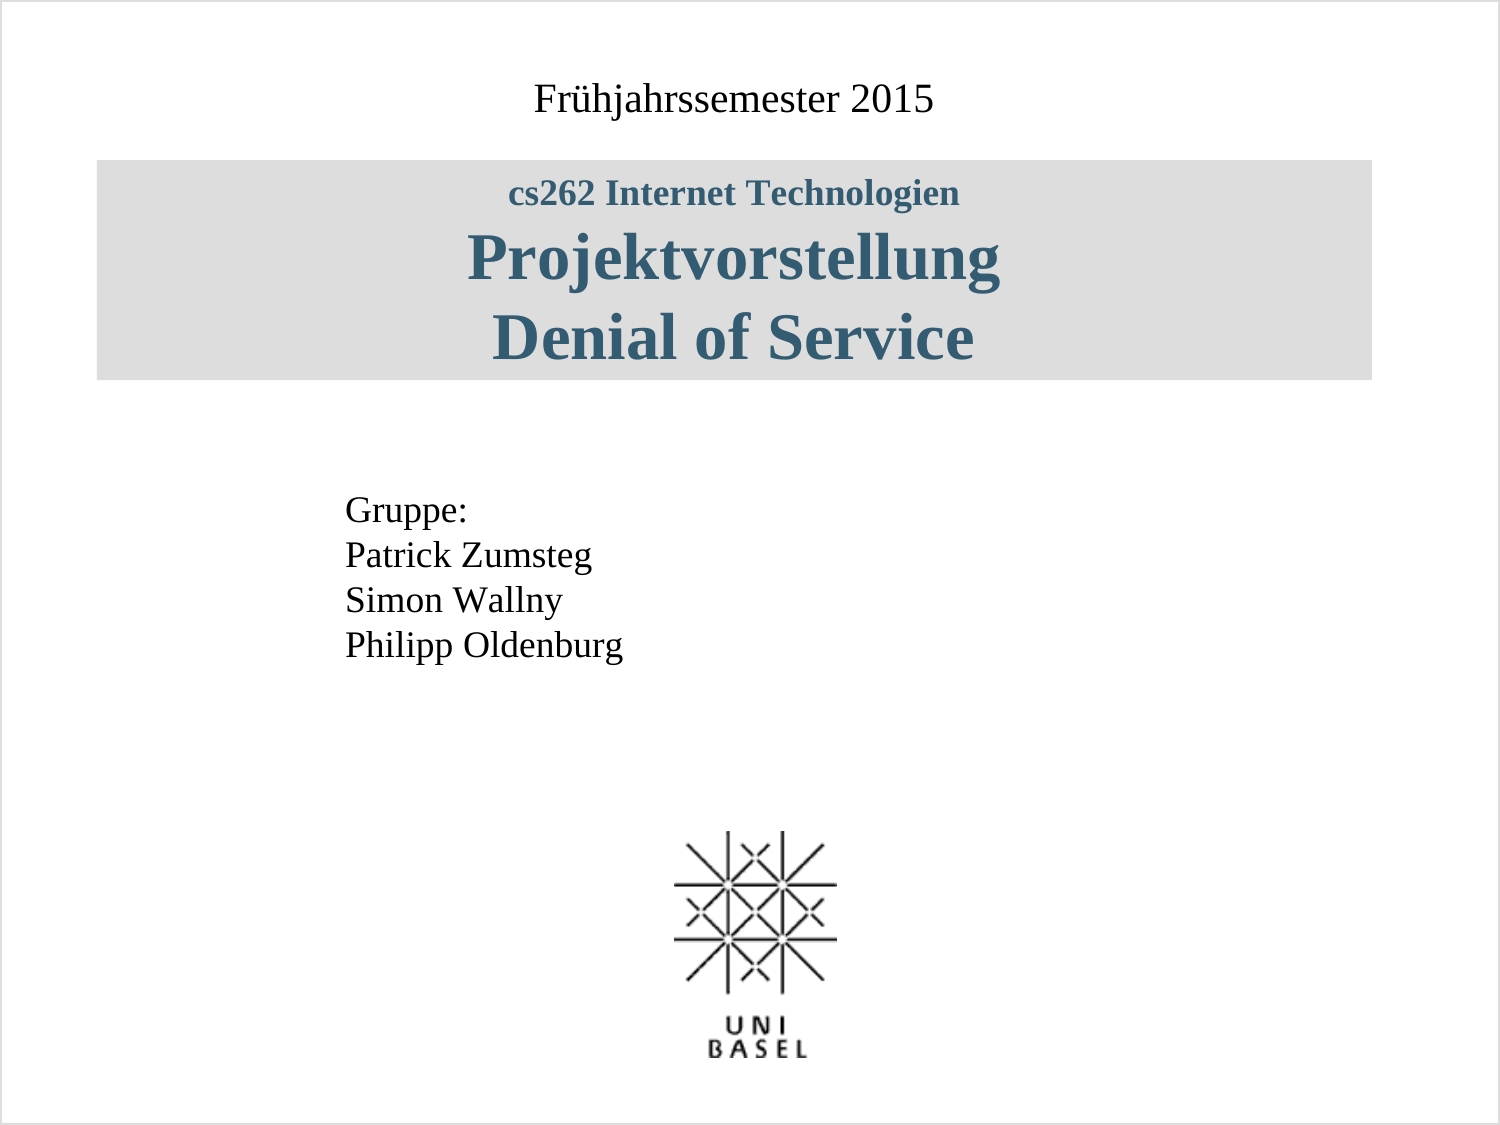

Frühjahrssemester 2015
cs262 Internet Technologien
Projektvorstellung
Denial of Service
Gruppe:
Patrick Zumsteg
Simon Wallny
Philipp Oldenburg